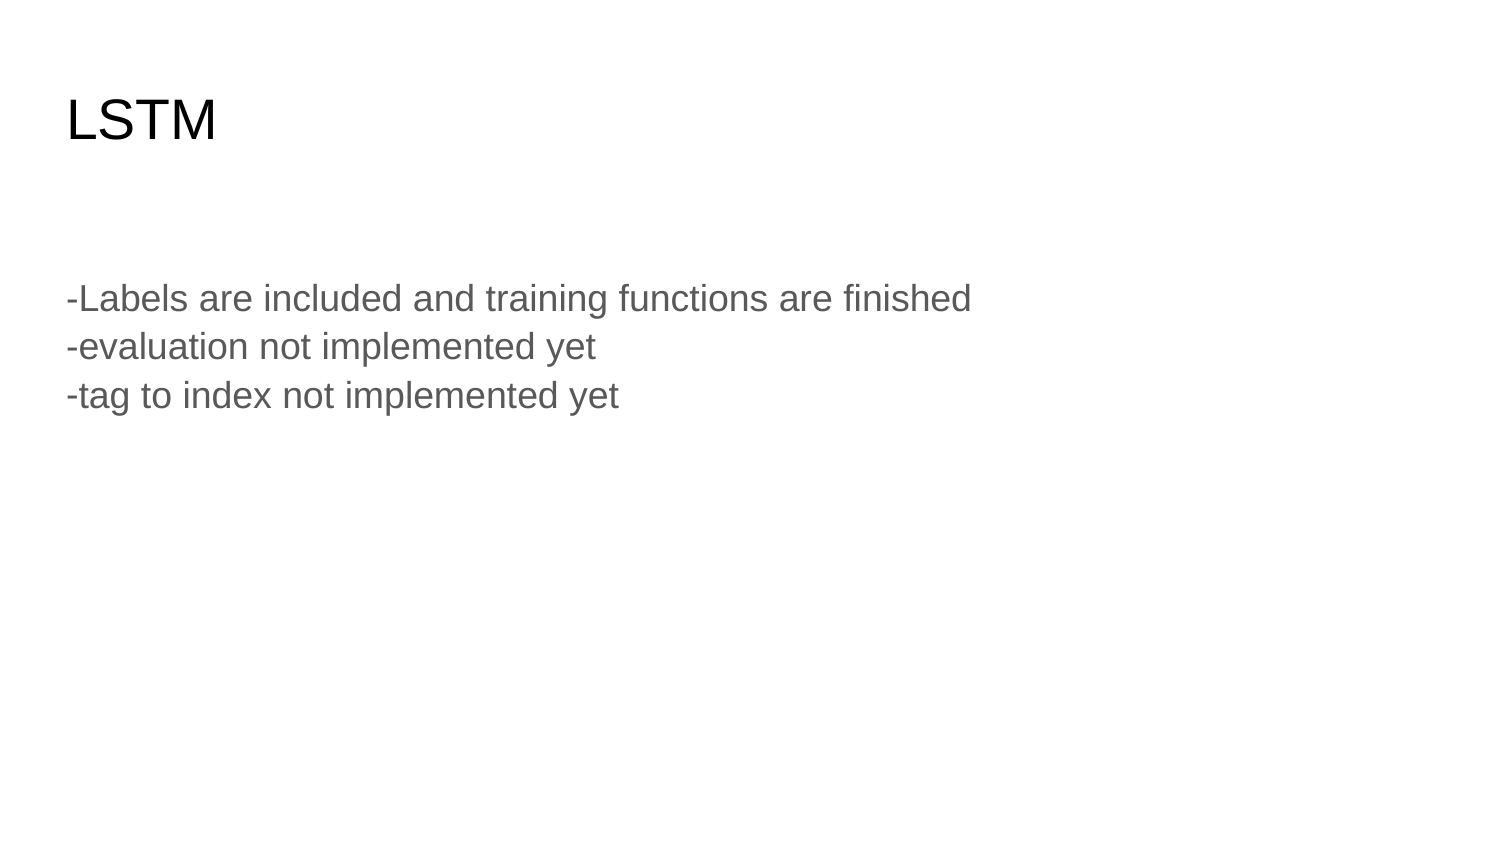

# LSTM
Labels are included and training functions are finished
evaluation not implemented yet
tag to index not implemented yet